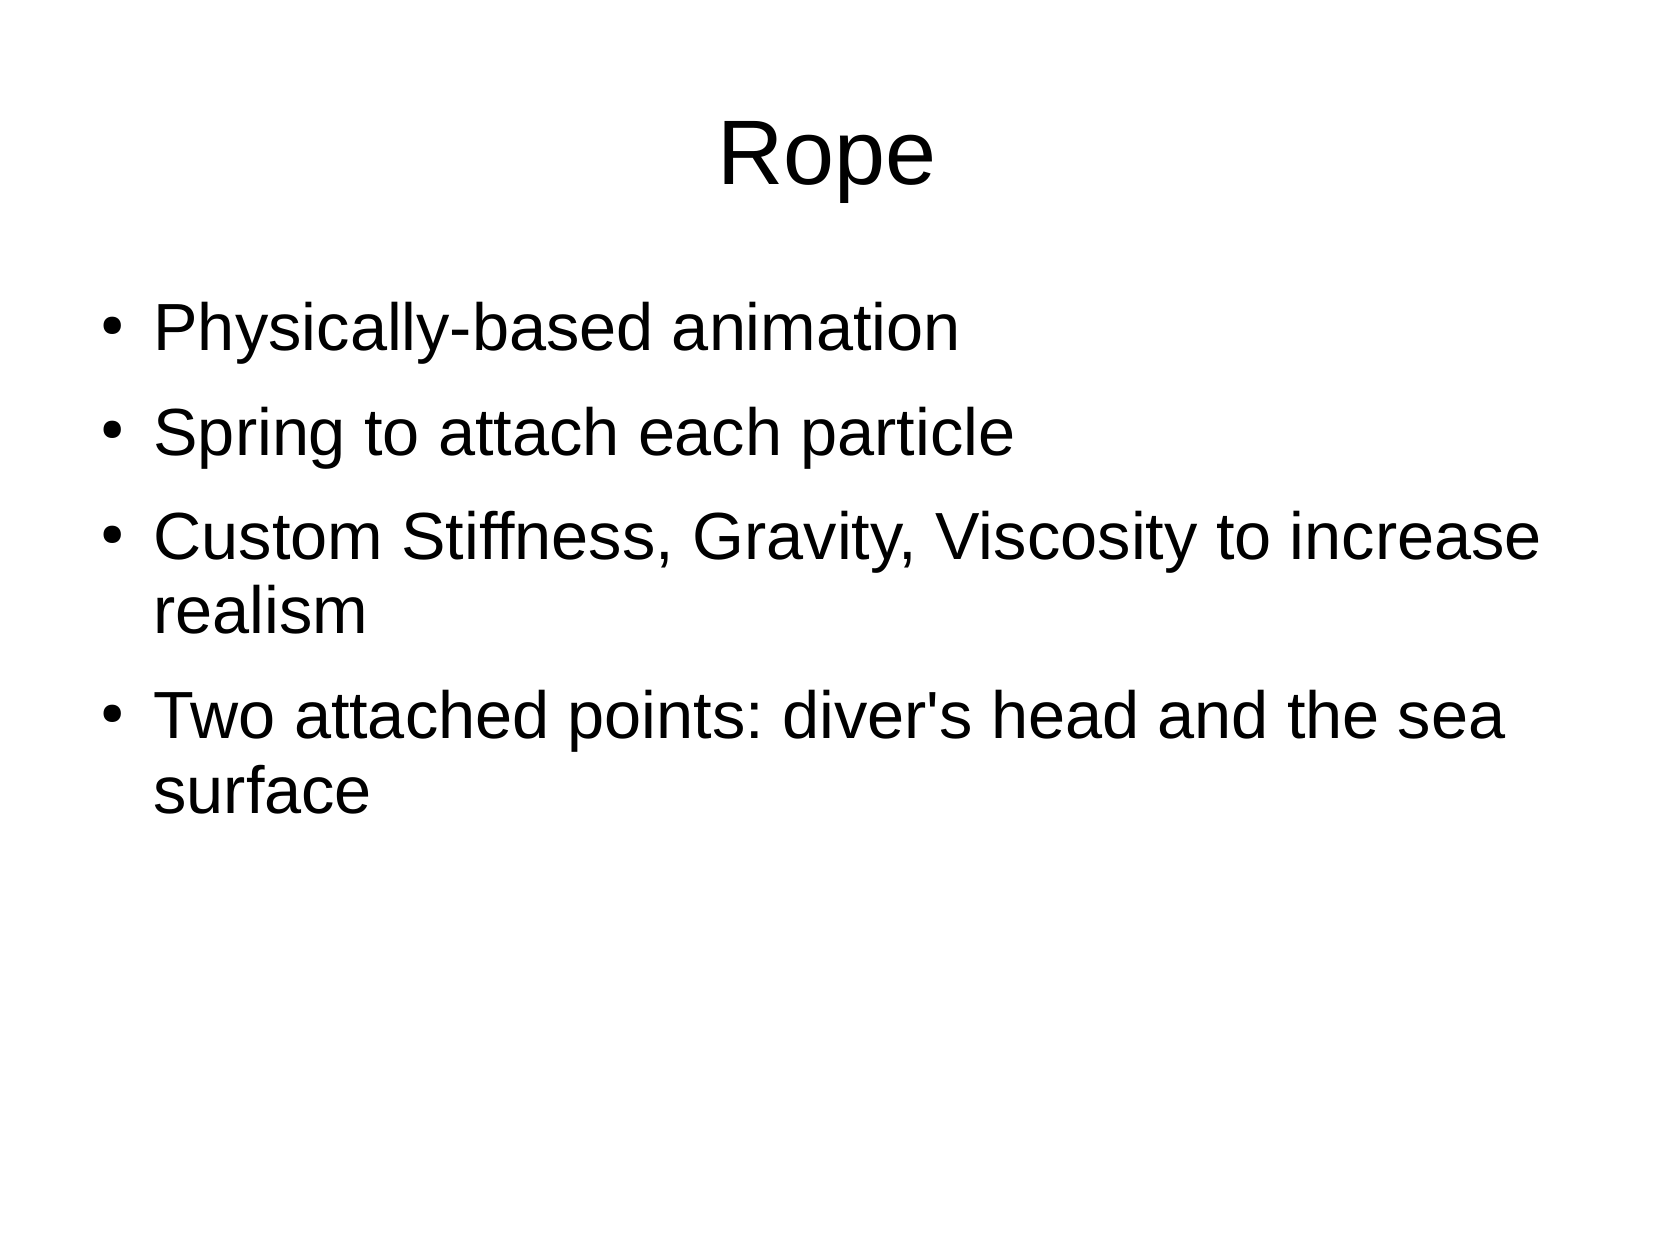

# Rope
Physically-based animation
Spring to attach each particle
Custom Stiffness, Gravity, Viscosity to increase realism
Two attached points: diver's head and the sea surface